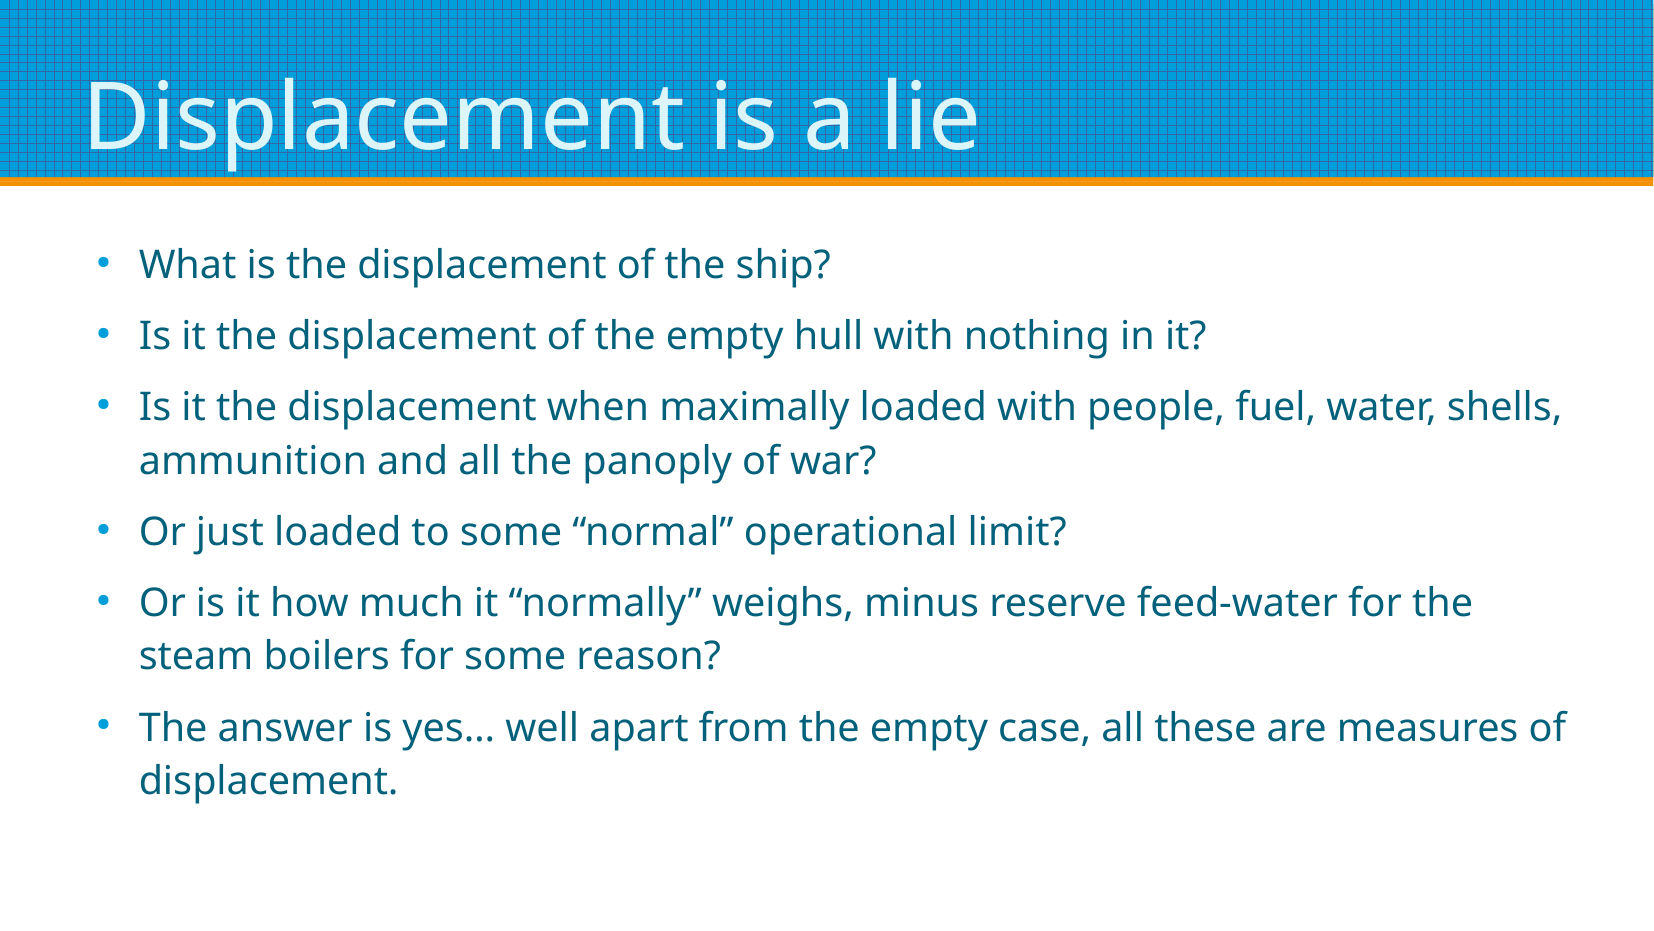

# Displacement is a lie
What is the displacement of the ship?
Is it the displacement of the empty hull with nothing in it?
Is it the displacement when maximally loaded with people, fuel, water, shells, ammunition and all the panoply of war?
Or just loaded to some “normal” operational limit?
Or is it how much it “normally” weighs, minus reserve feed-water for the steam boilers for some reason?
The answer is yes… well apart from the empty case, all these are measures of displacement.